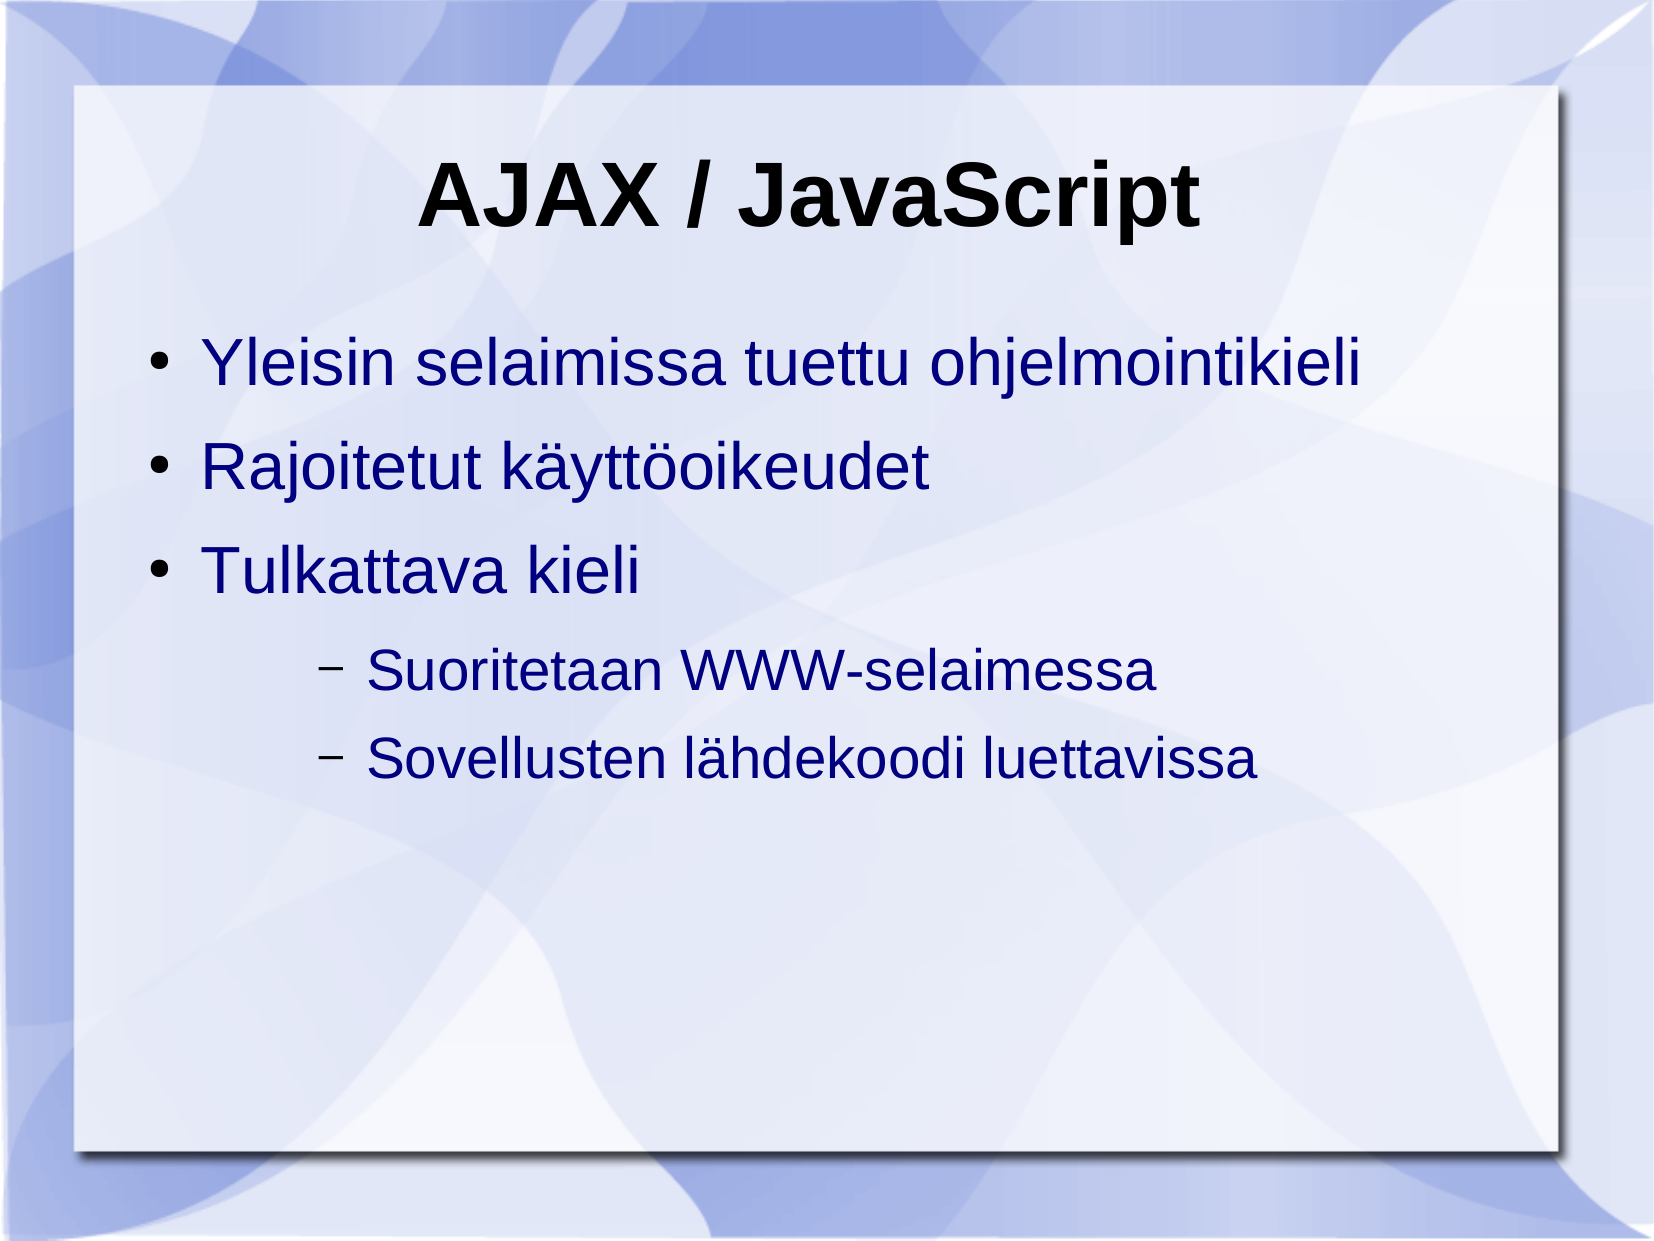

# AJAX / JavaScript
Yleisin selaimissa tuettu ohjelmointikieli
Rajoitetut käyttöoikeudet
Tulkattava kieli
Suoritetaan WWW-selaimessa
Sovellusten lähdekoodi luettavissa